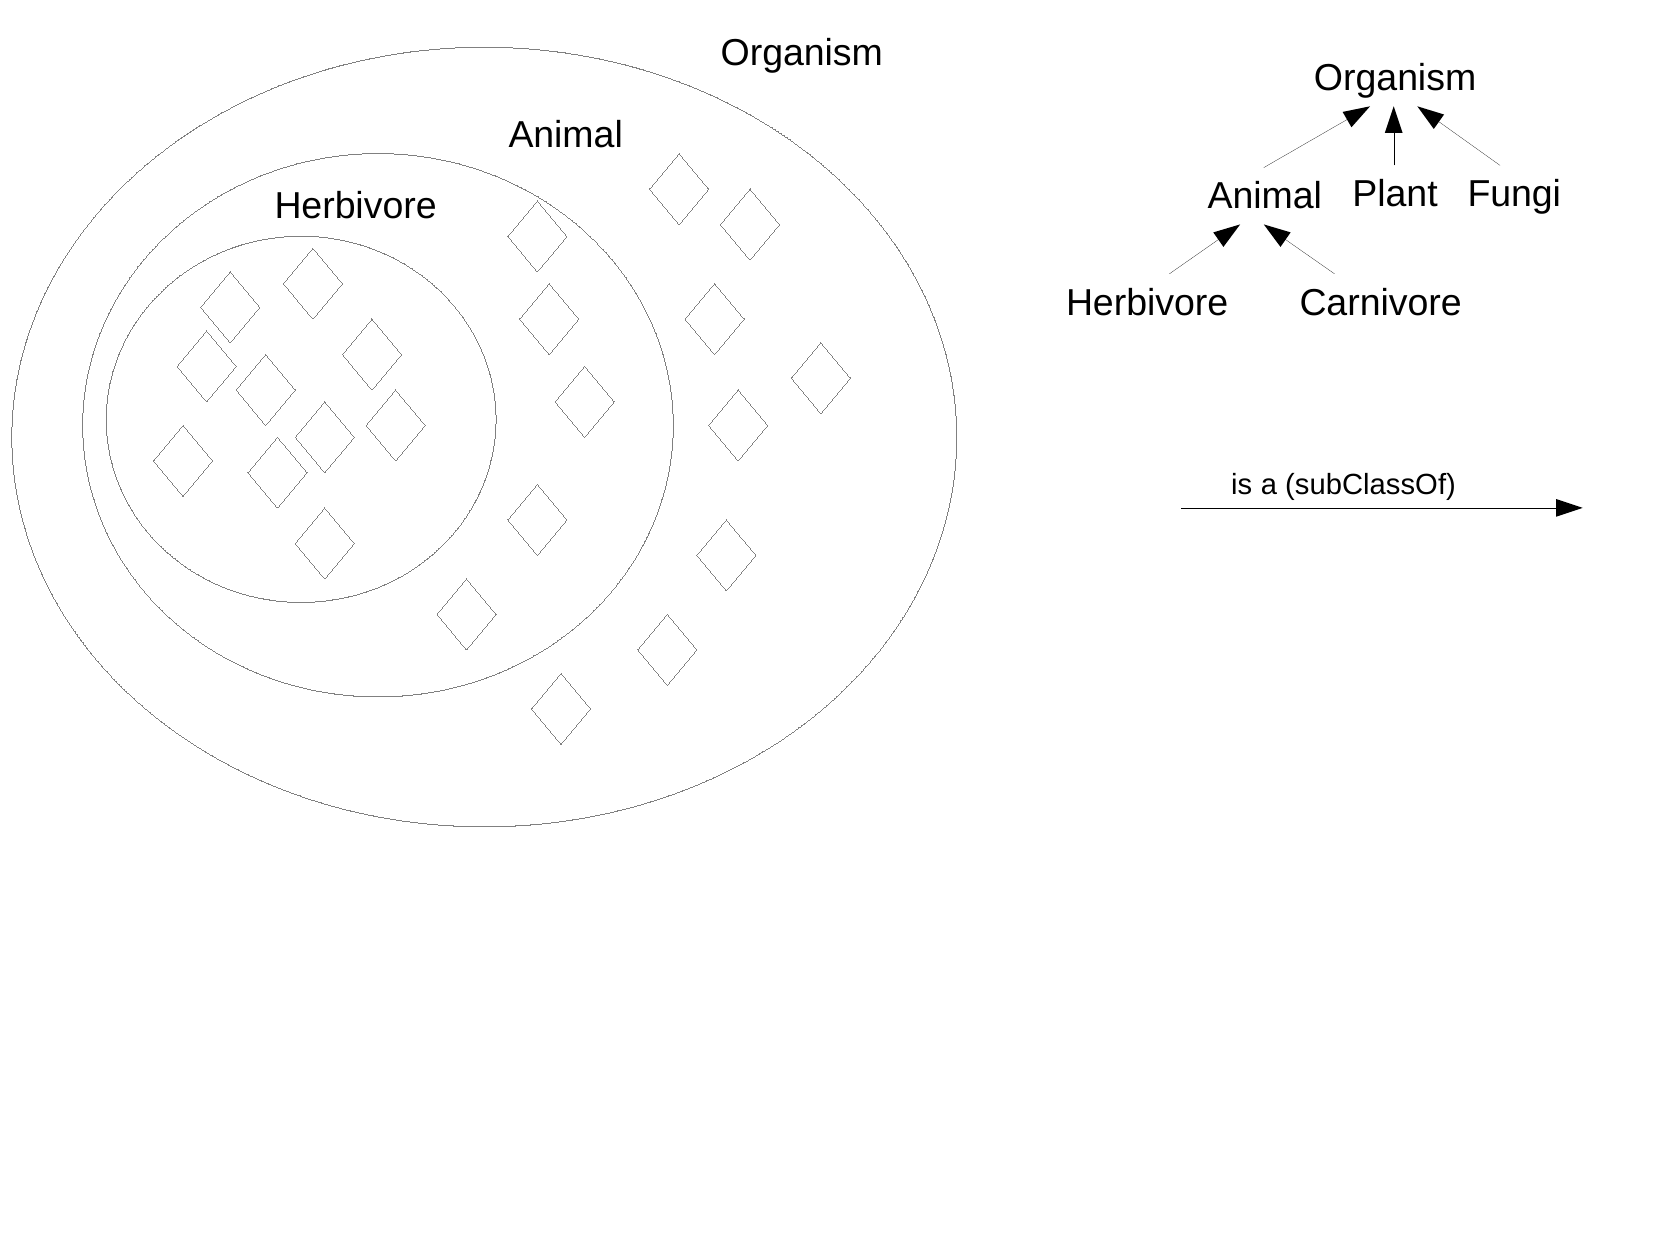

Organism
Organism
Animal
Fungi
Plant
Animal
Herbivore
Herbivore
Carnivore
is a (subClassOf)